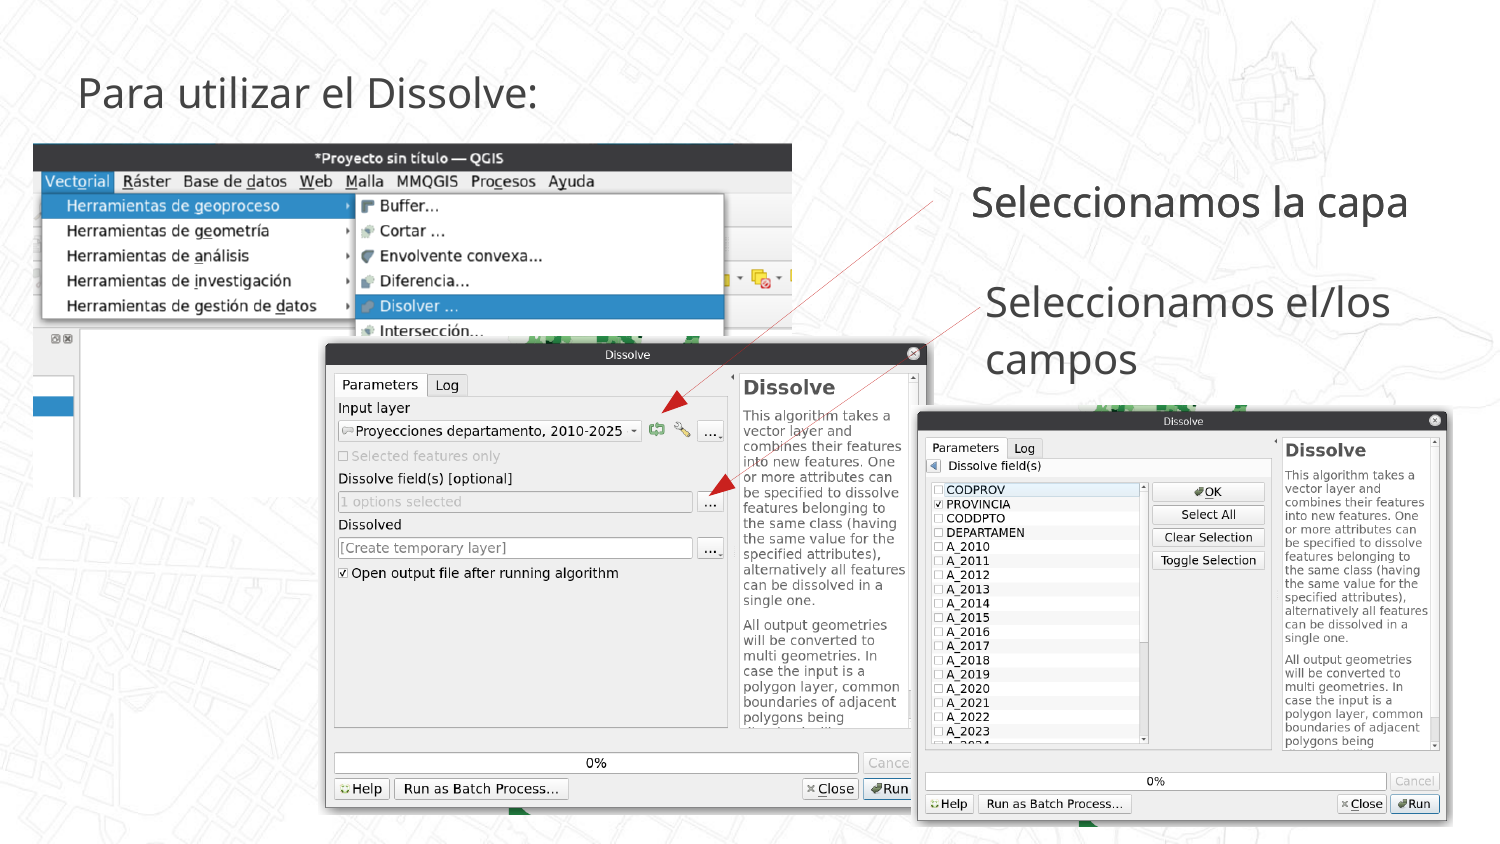

Para utilizar el Dissolve:
Seleccionamos la capa
Seleccionamos la capa
Seleccionamos el/los campos